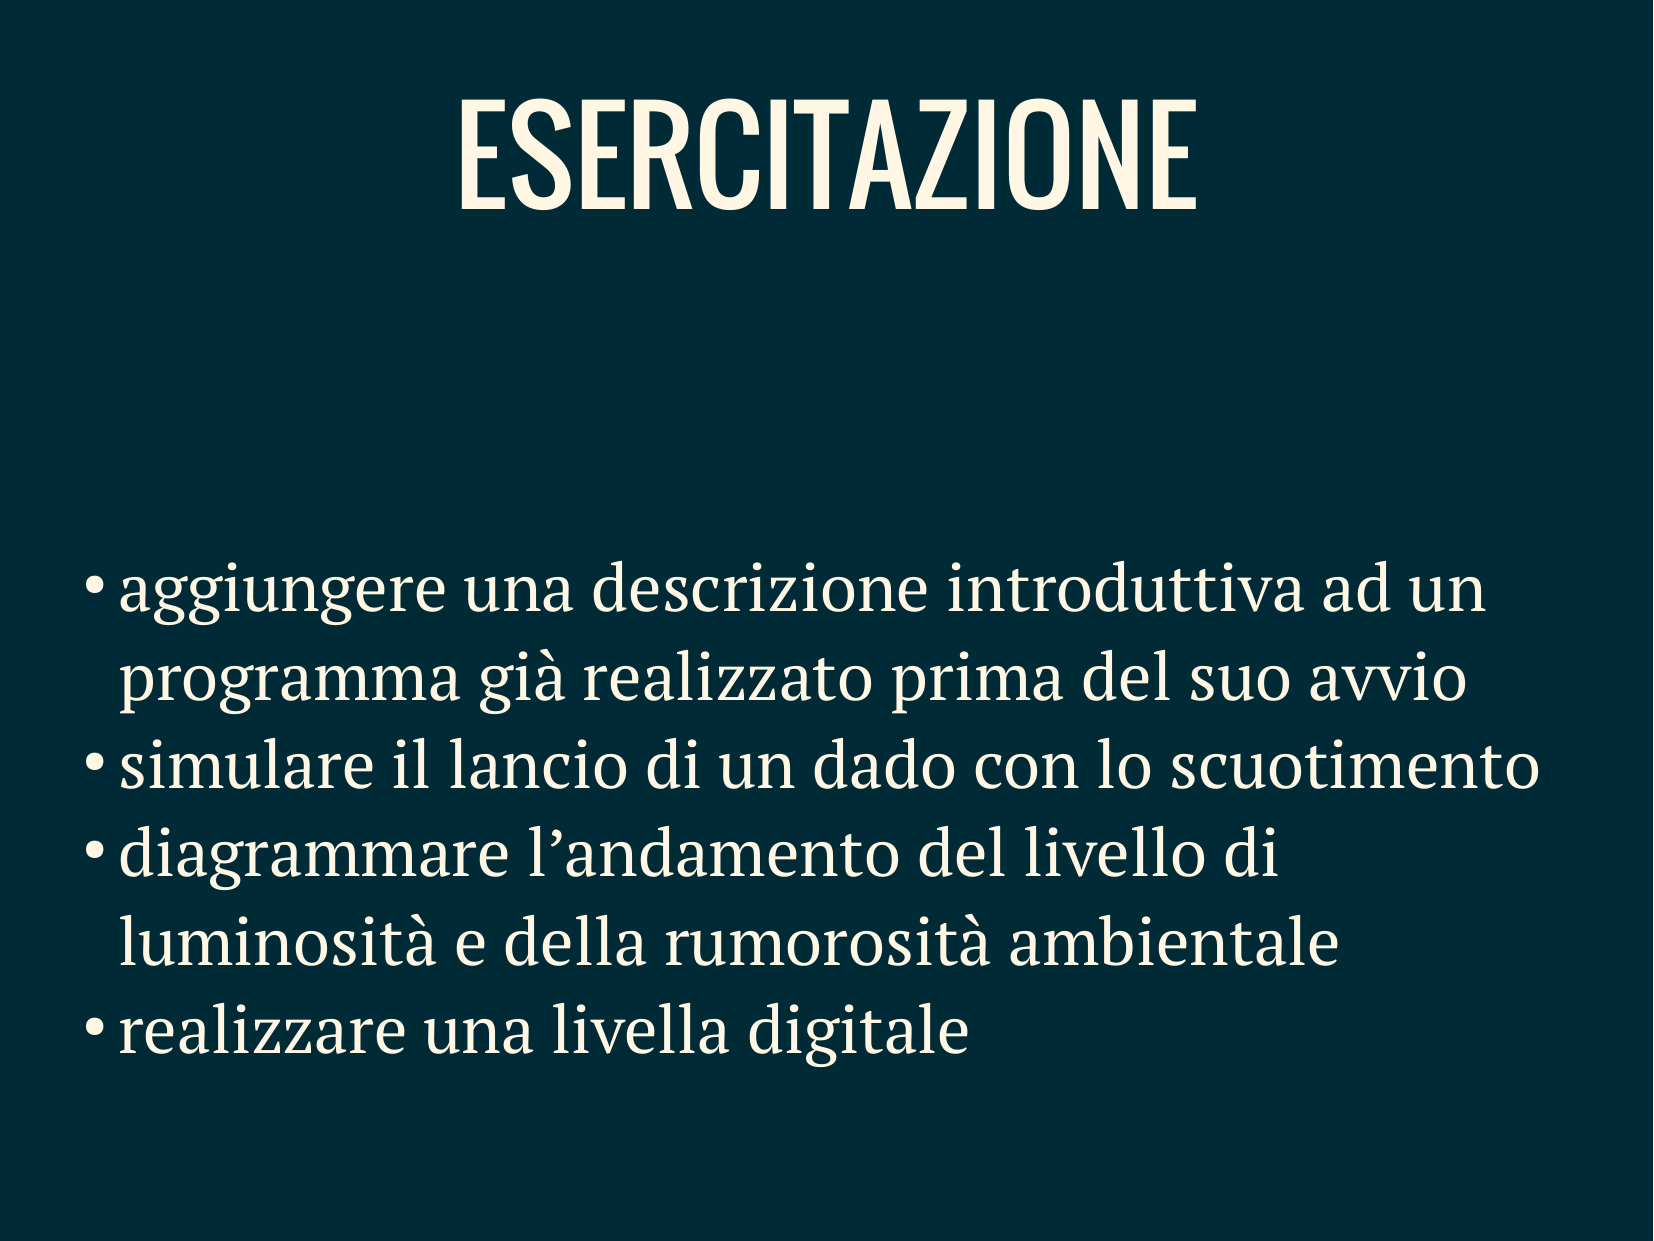

# ESERCITAZIONE
aggiungere una descrizione introduttiva ad un programma già realizzato prima del suo avvio
simulare il lancio di un dado con lo scuotimento
diagrammare l’andamento del livello di luminosità e della rumorosità ambientale
realizzare una livella digitale